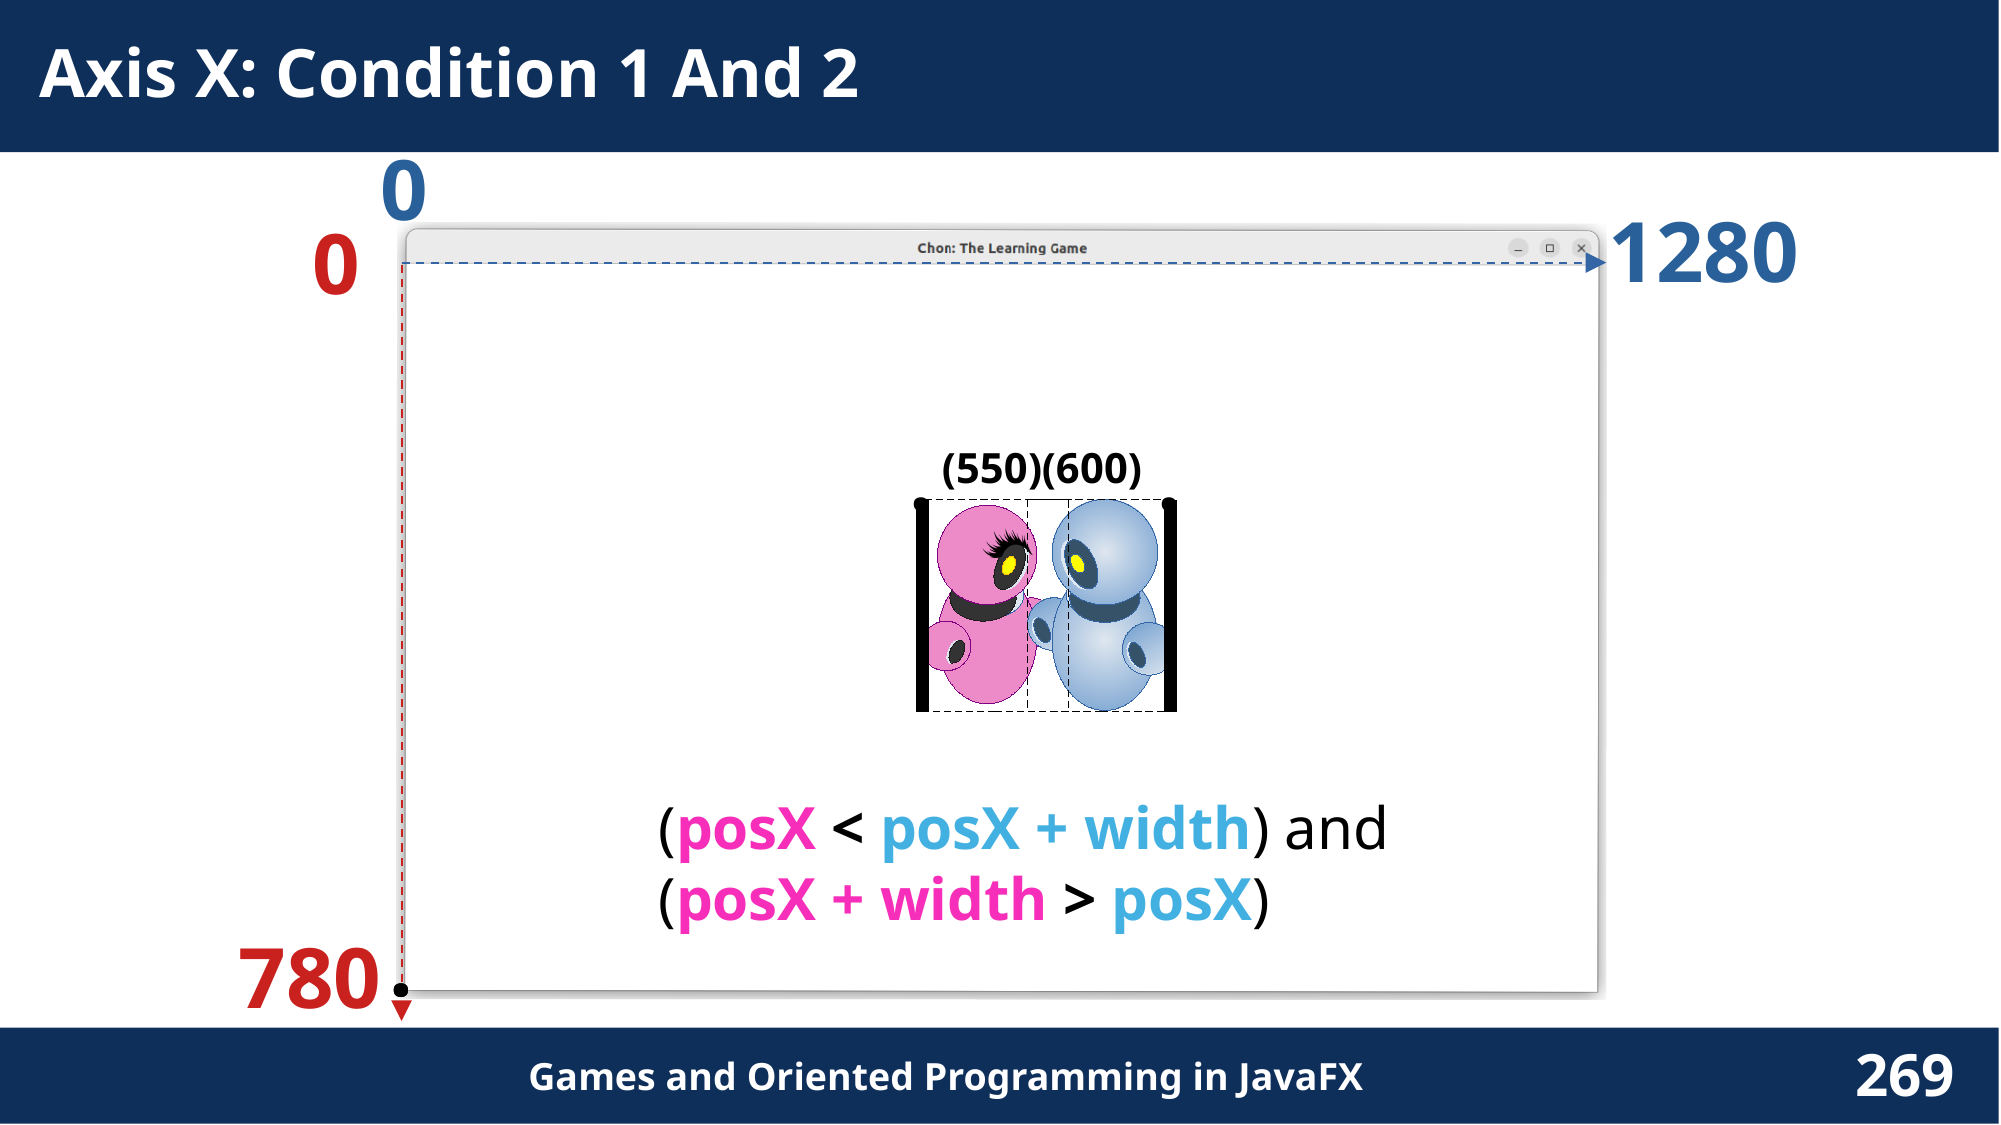

Axis X: Condition 1 And 2
0
1280
0
.
.
(550)
 (600)
(posX < posX + width) and
(posX + width > posX)
.
.
780